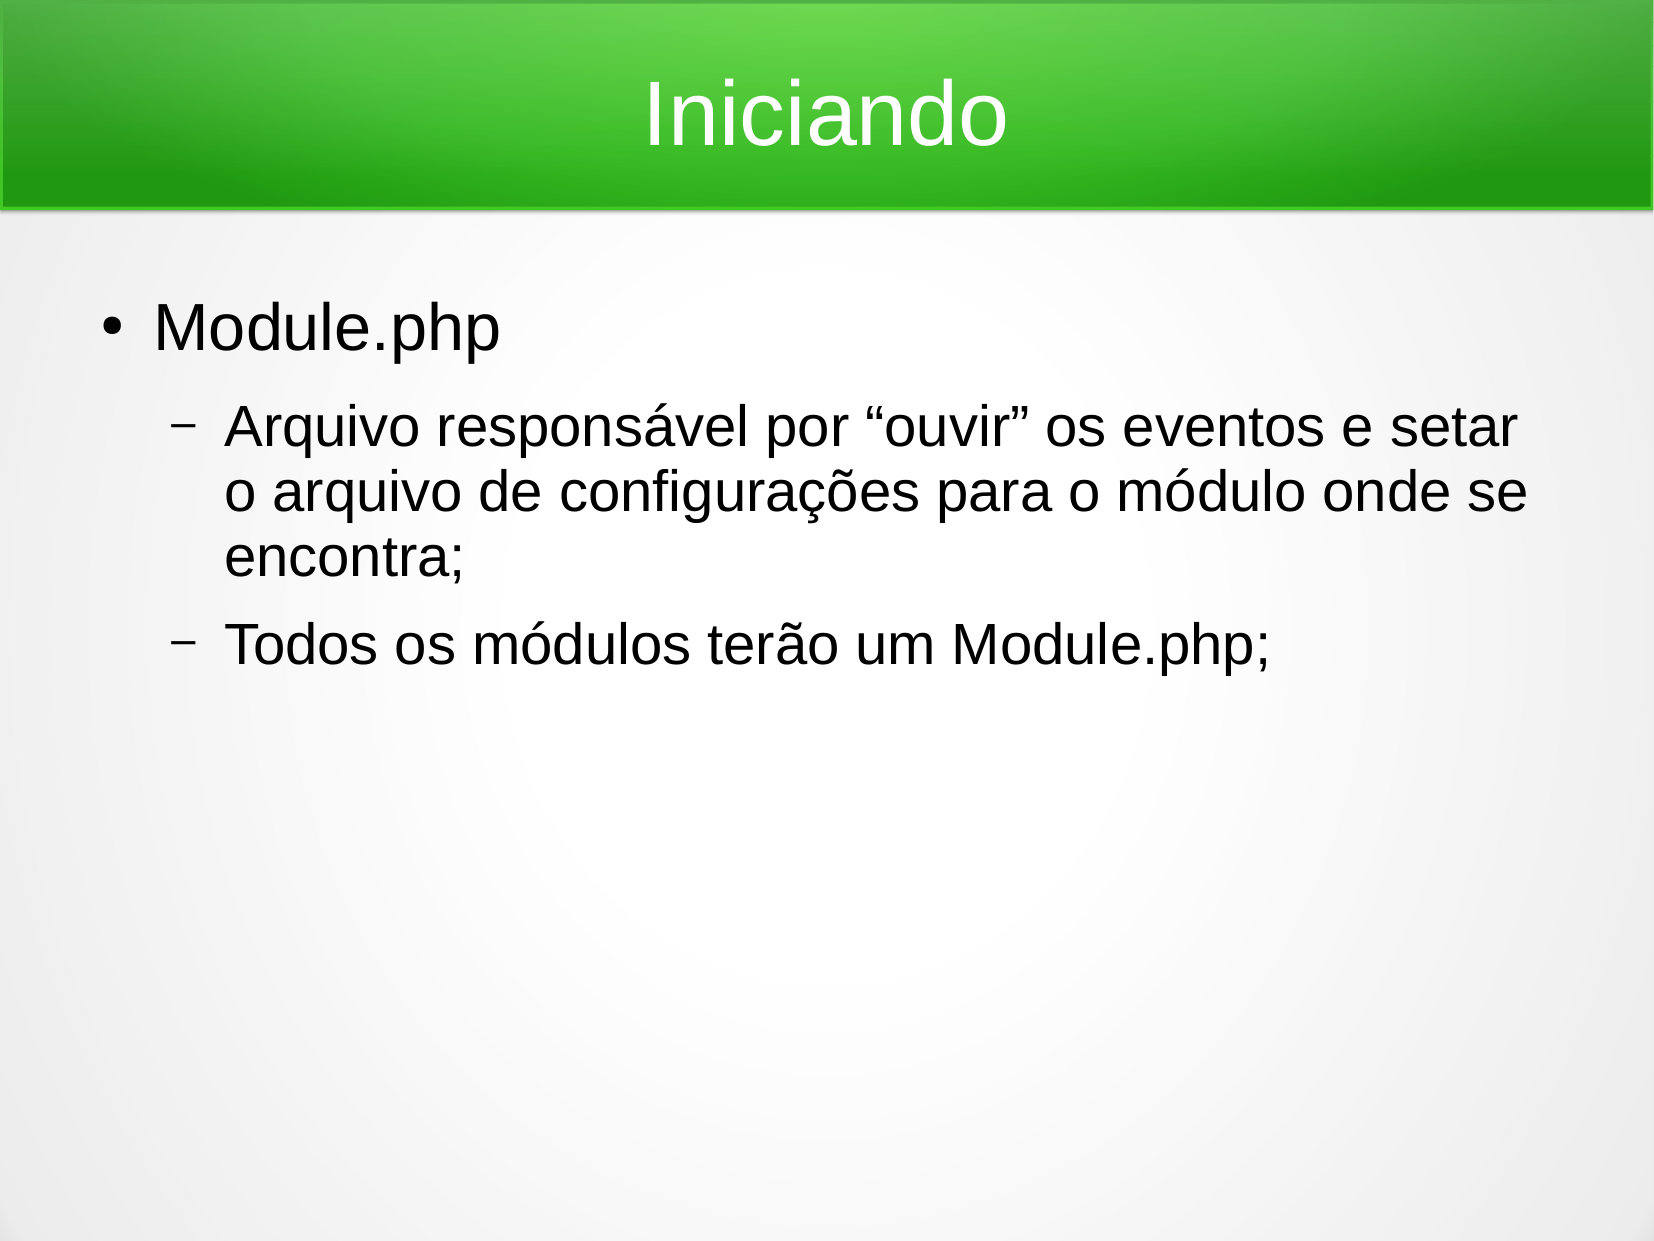

# Iniciando
Module.php
Arquivo responsável por “ouvir” os eventos e setar o arquivo de configurações para o módulo onde se encontra;
Todos os módulos terão um Module.php;